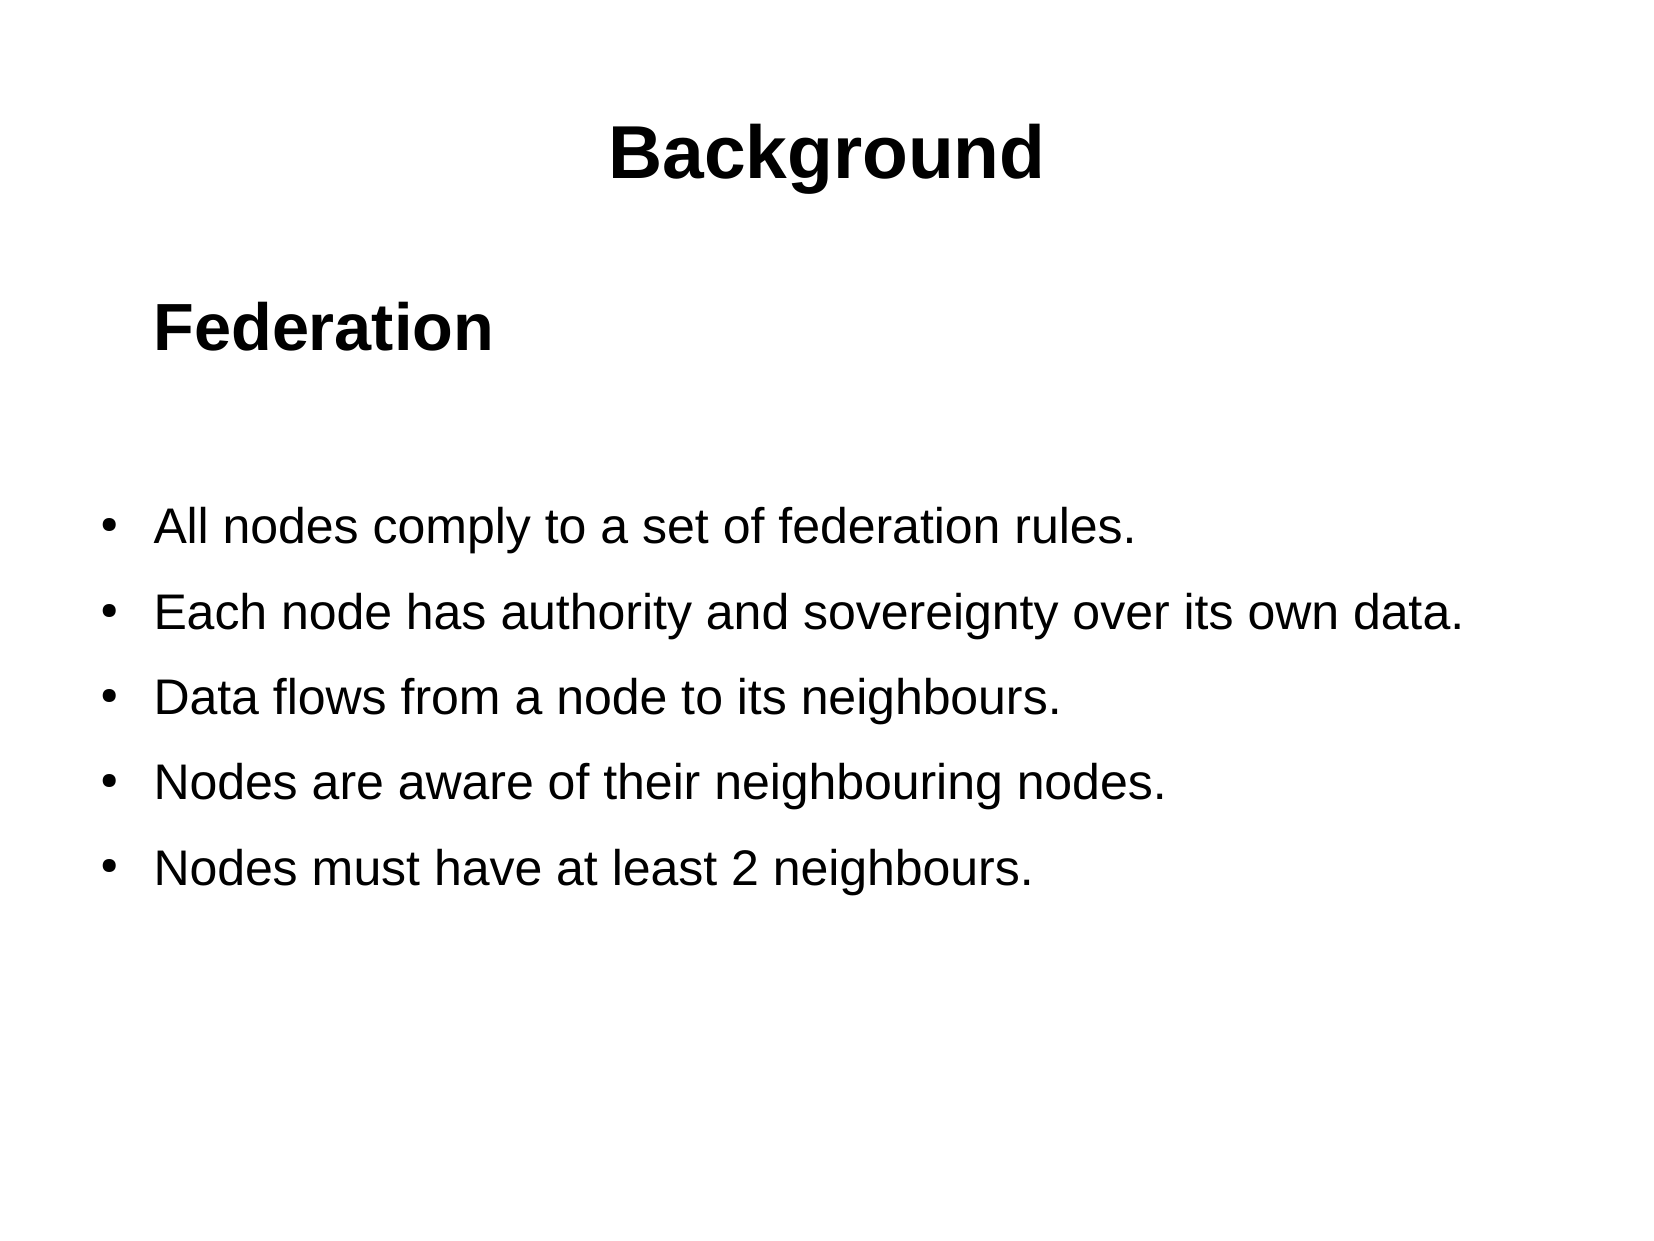

# Background
Federation
All nodes comply to a set of federation rules.
Each node has authority and sovereignty over its own data.
Data flows from a node to its neighbours.
Nodes are aware of their neighbouring nodes.
Nodes must have at least 2 neighbours.